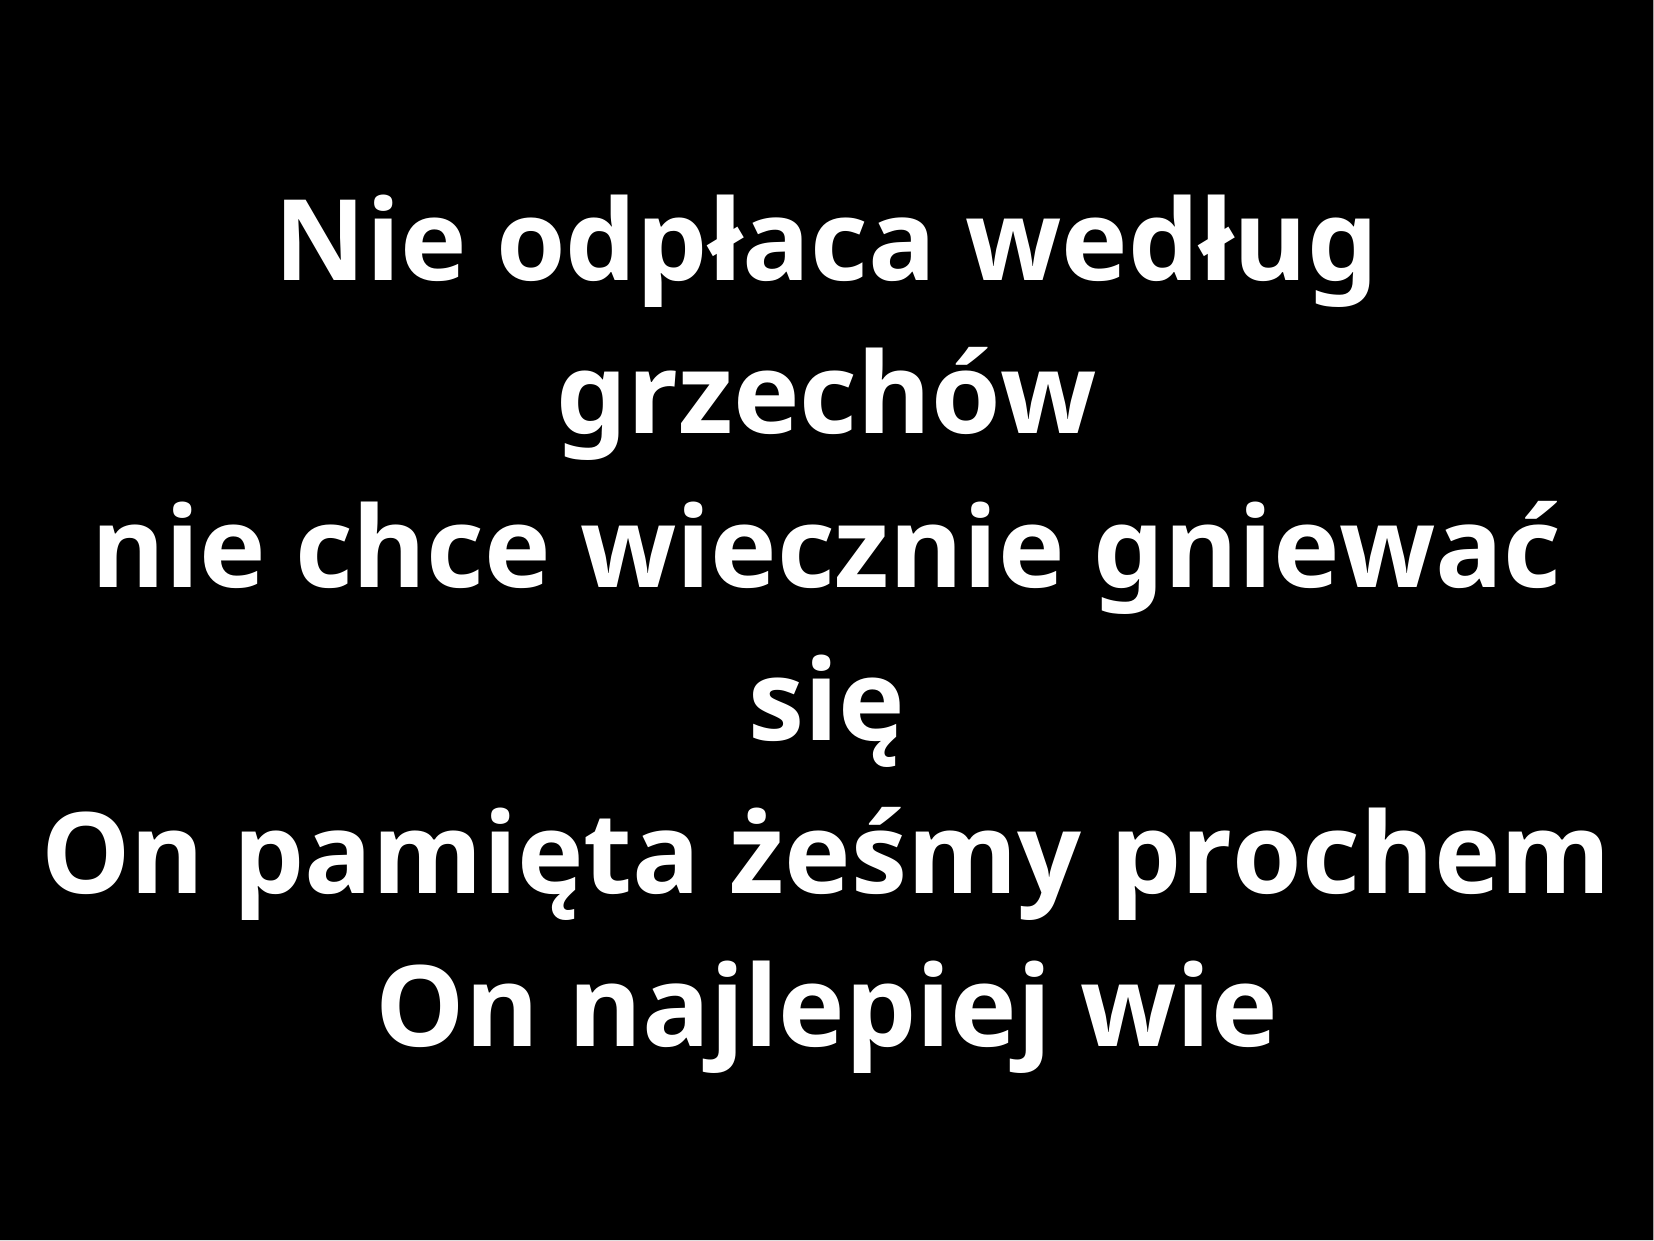

# Nie odpłaca według grzechów nie chce wiecznie gniewać się On pamięta żeśmy prochem On najlepiej wie